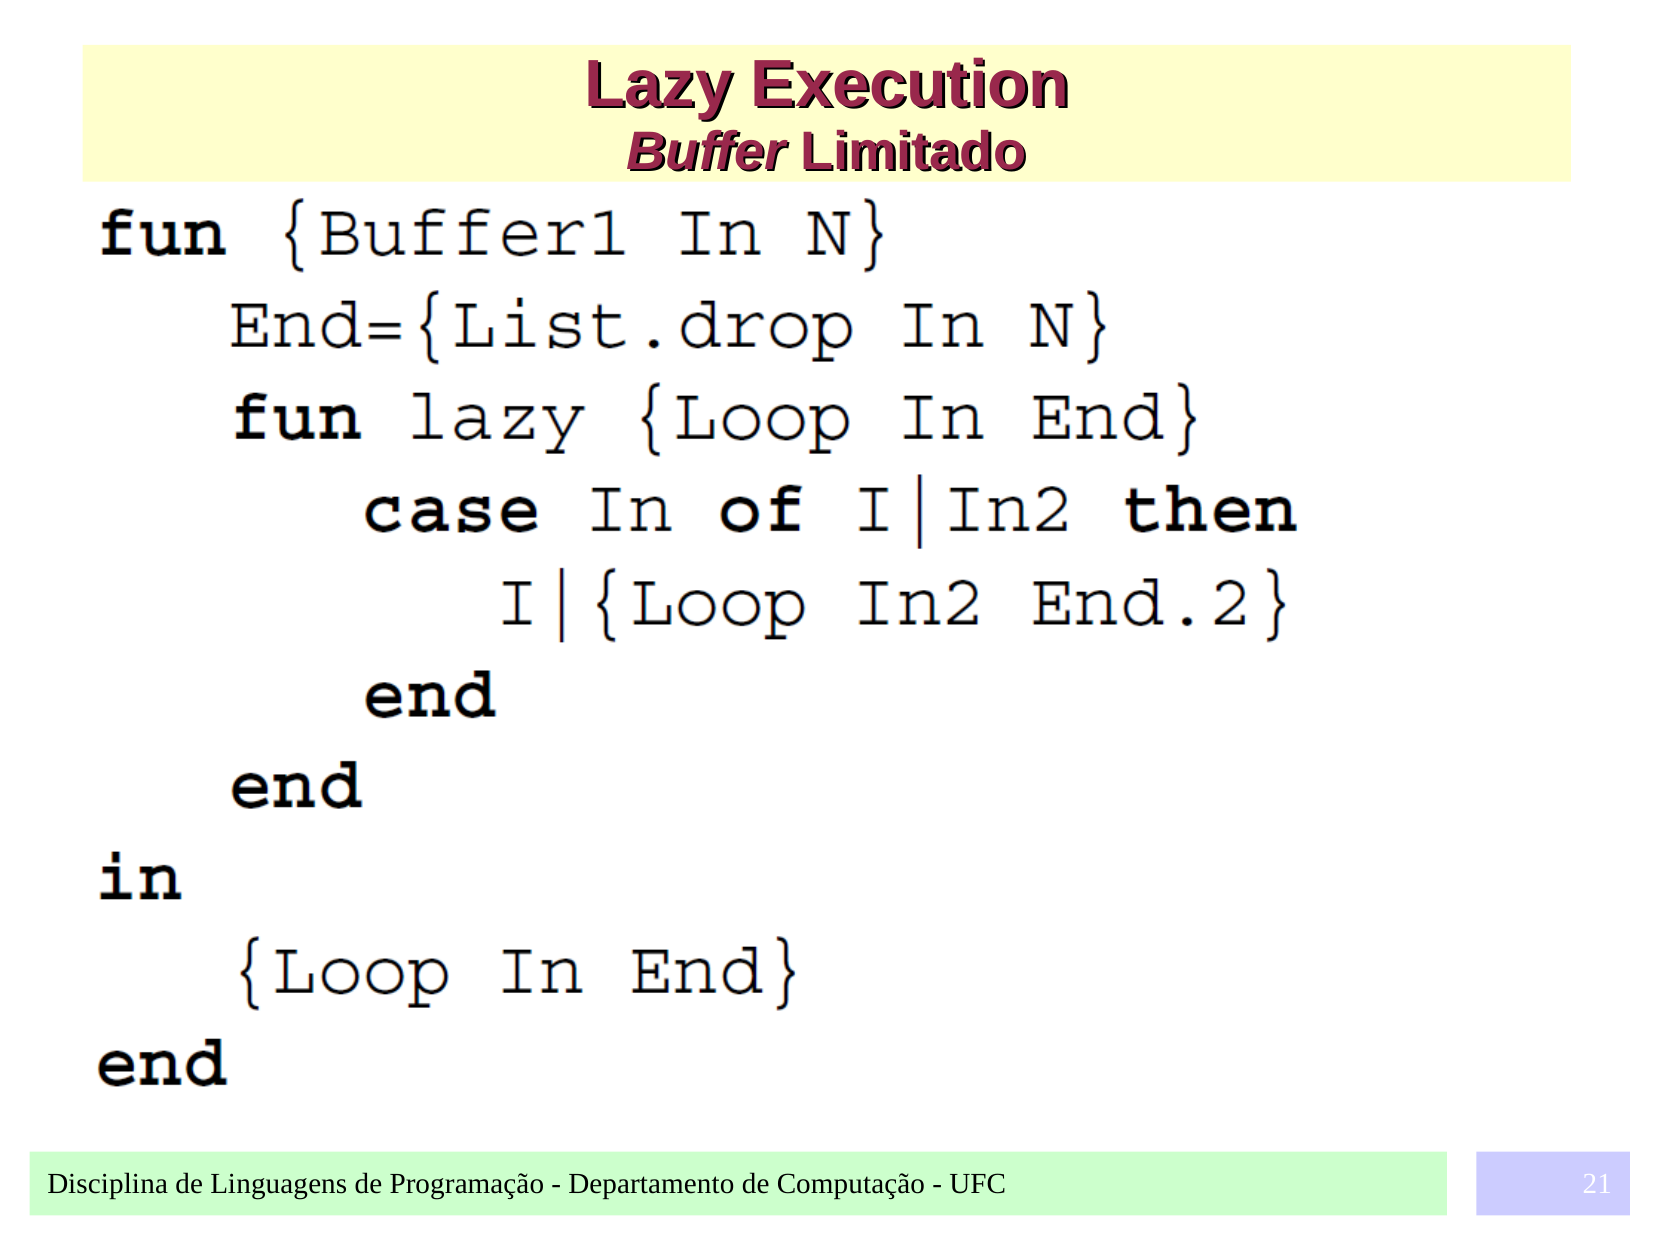

# Lazy Execution Buffer Limitado
Disciplina de Linguagens de Programação - Departamento de Computação - UFC
21